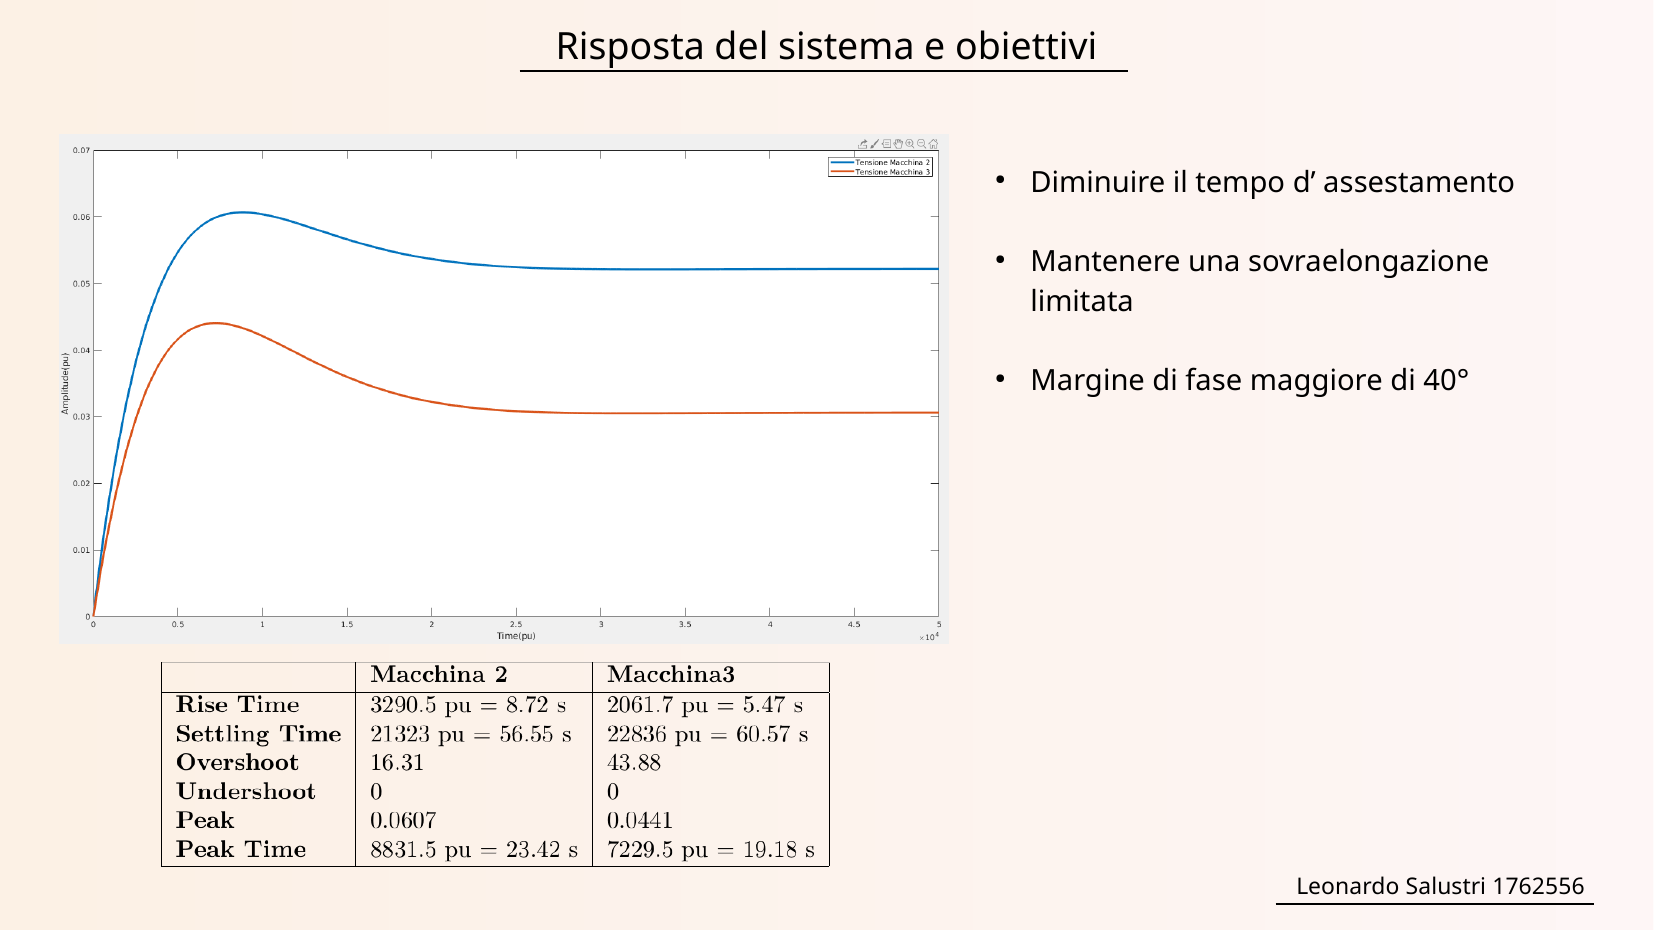

Risposta del sistema e obiettivi
Diminuire il tempo d’ assestamento
Mantenere una sovraelongazione limitata
Margine di fase maggiore di 40°
Leonardo Salustri 1762556